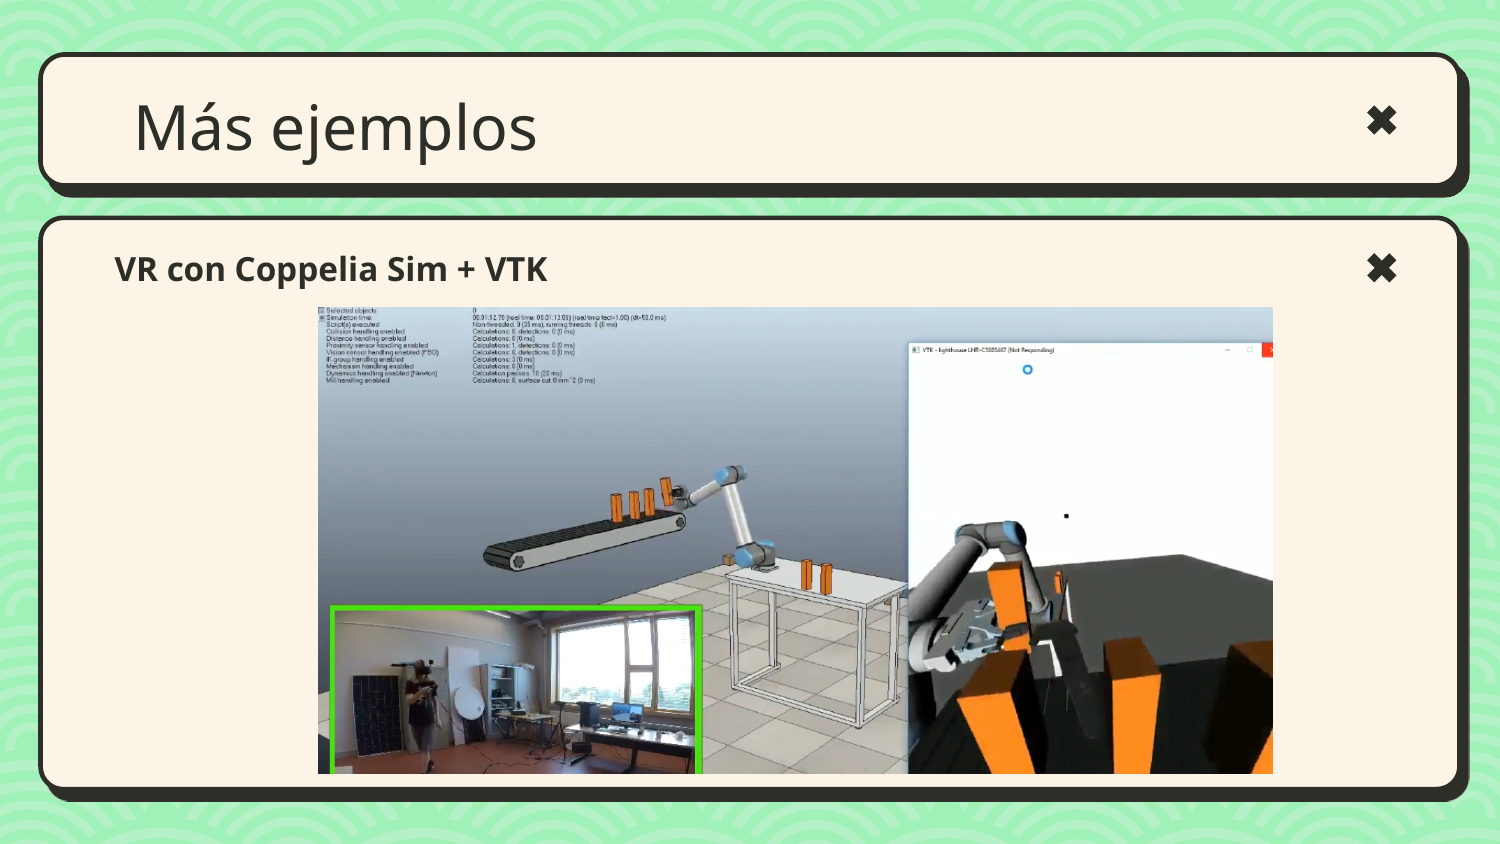

# Más ejemplos
VR con Coppelia Sim + VTK
PROJECT 01